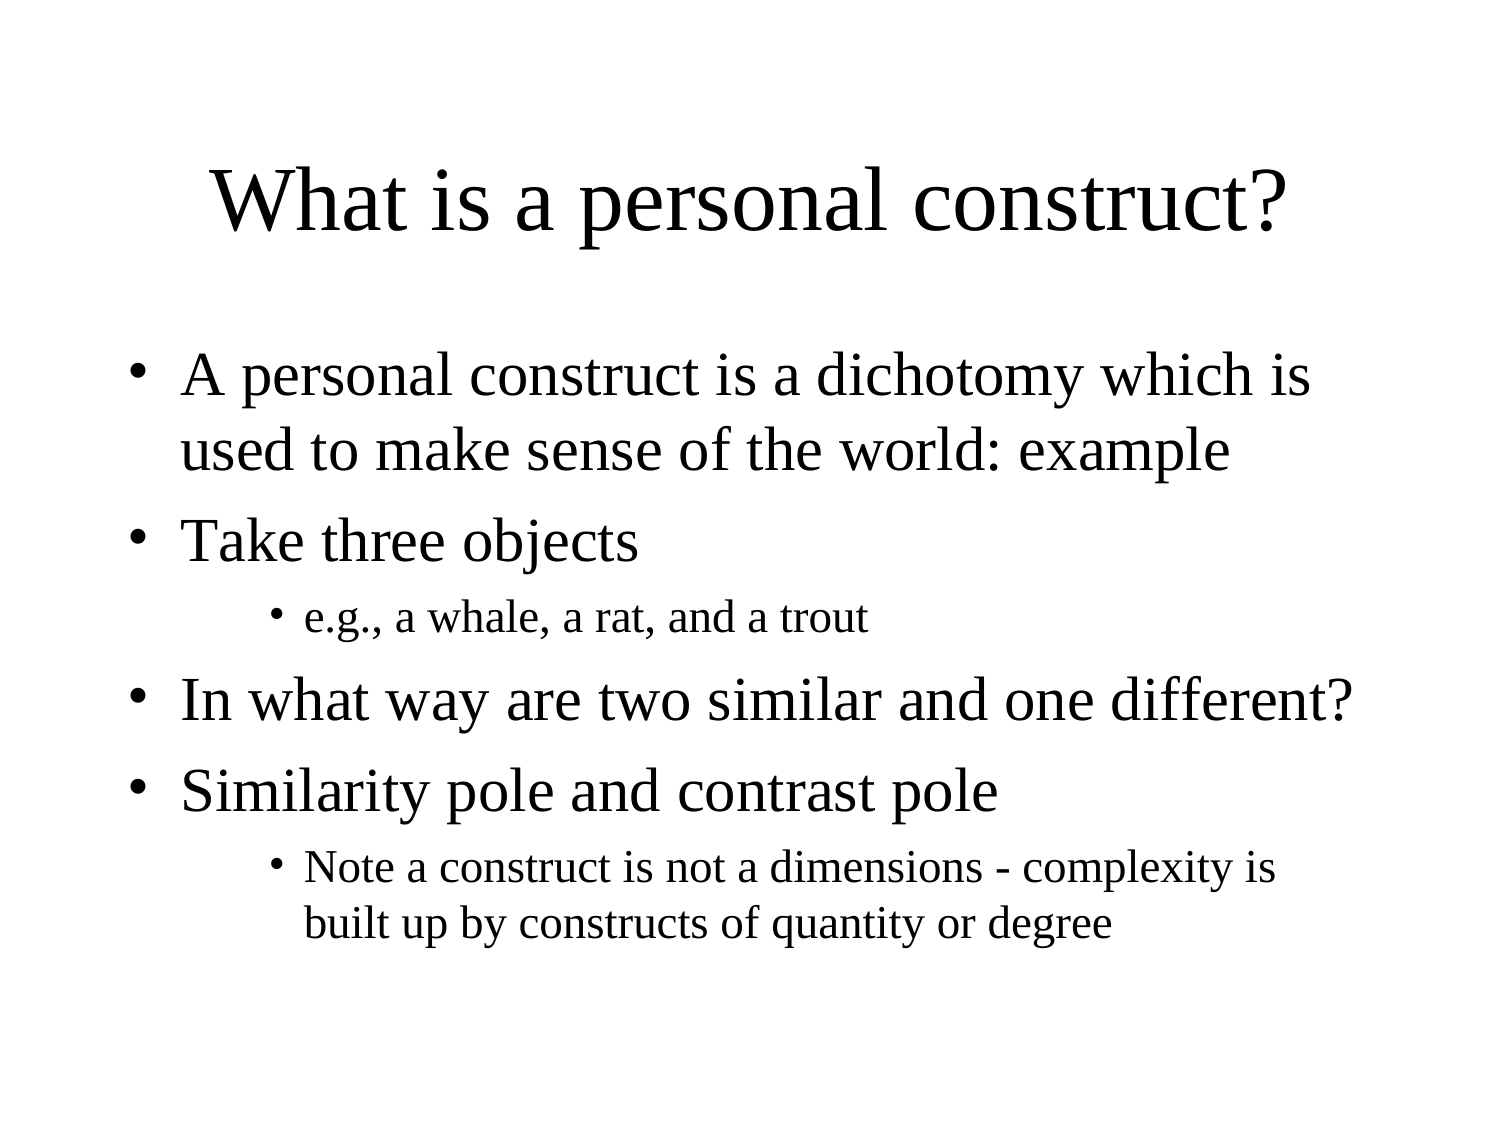

# What is a personal construct?
A personal construct is a dichotomy which is used to make sense of the world: example
Take three objects
e.g., a whale, a rat, and a trout
In what way are two similar and one different?
Similarity pole and contrast pole
Note a construct is not a dimensions - complexity is built up by constructs of quantity or degree